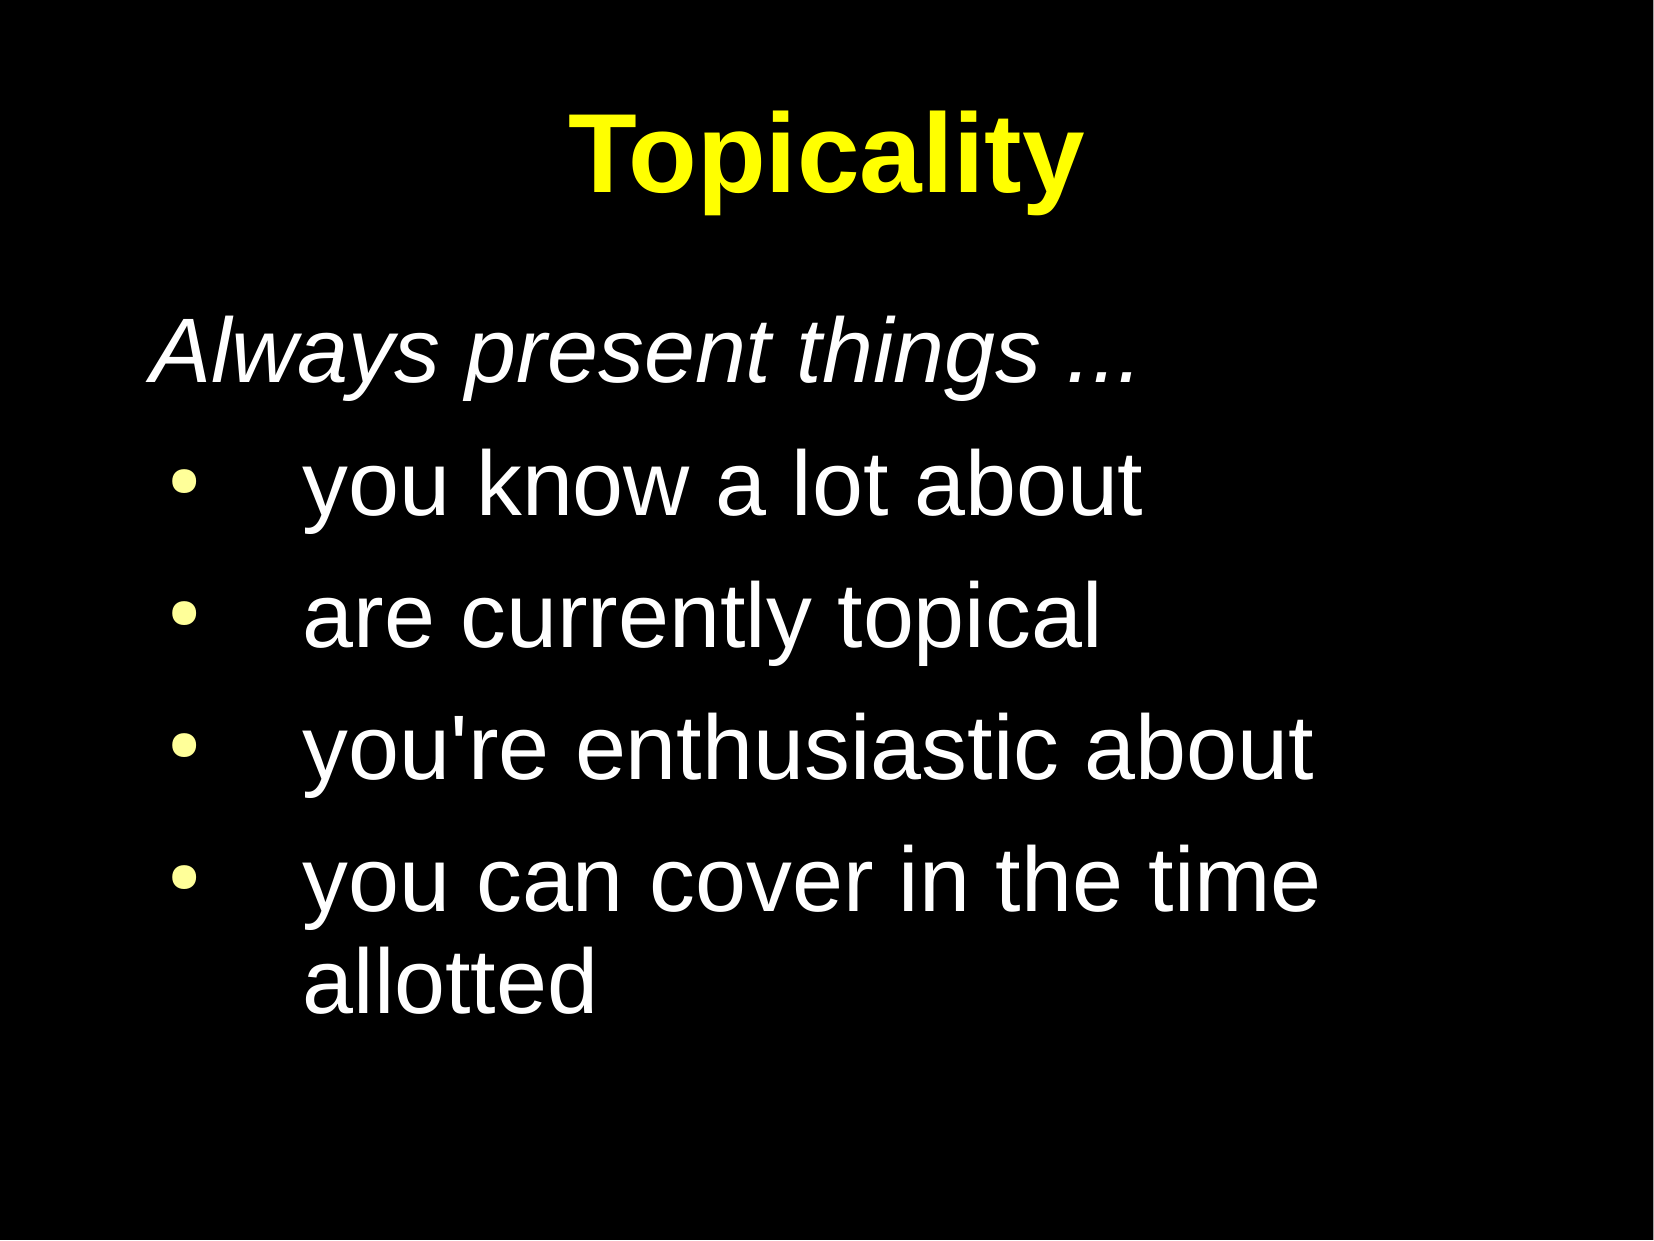

# Topicality
Always present things ...
you know a lot about
are currently topical
you're enthusiastic about
you can cover in the time allotted